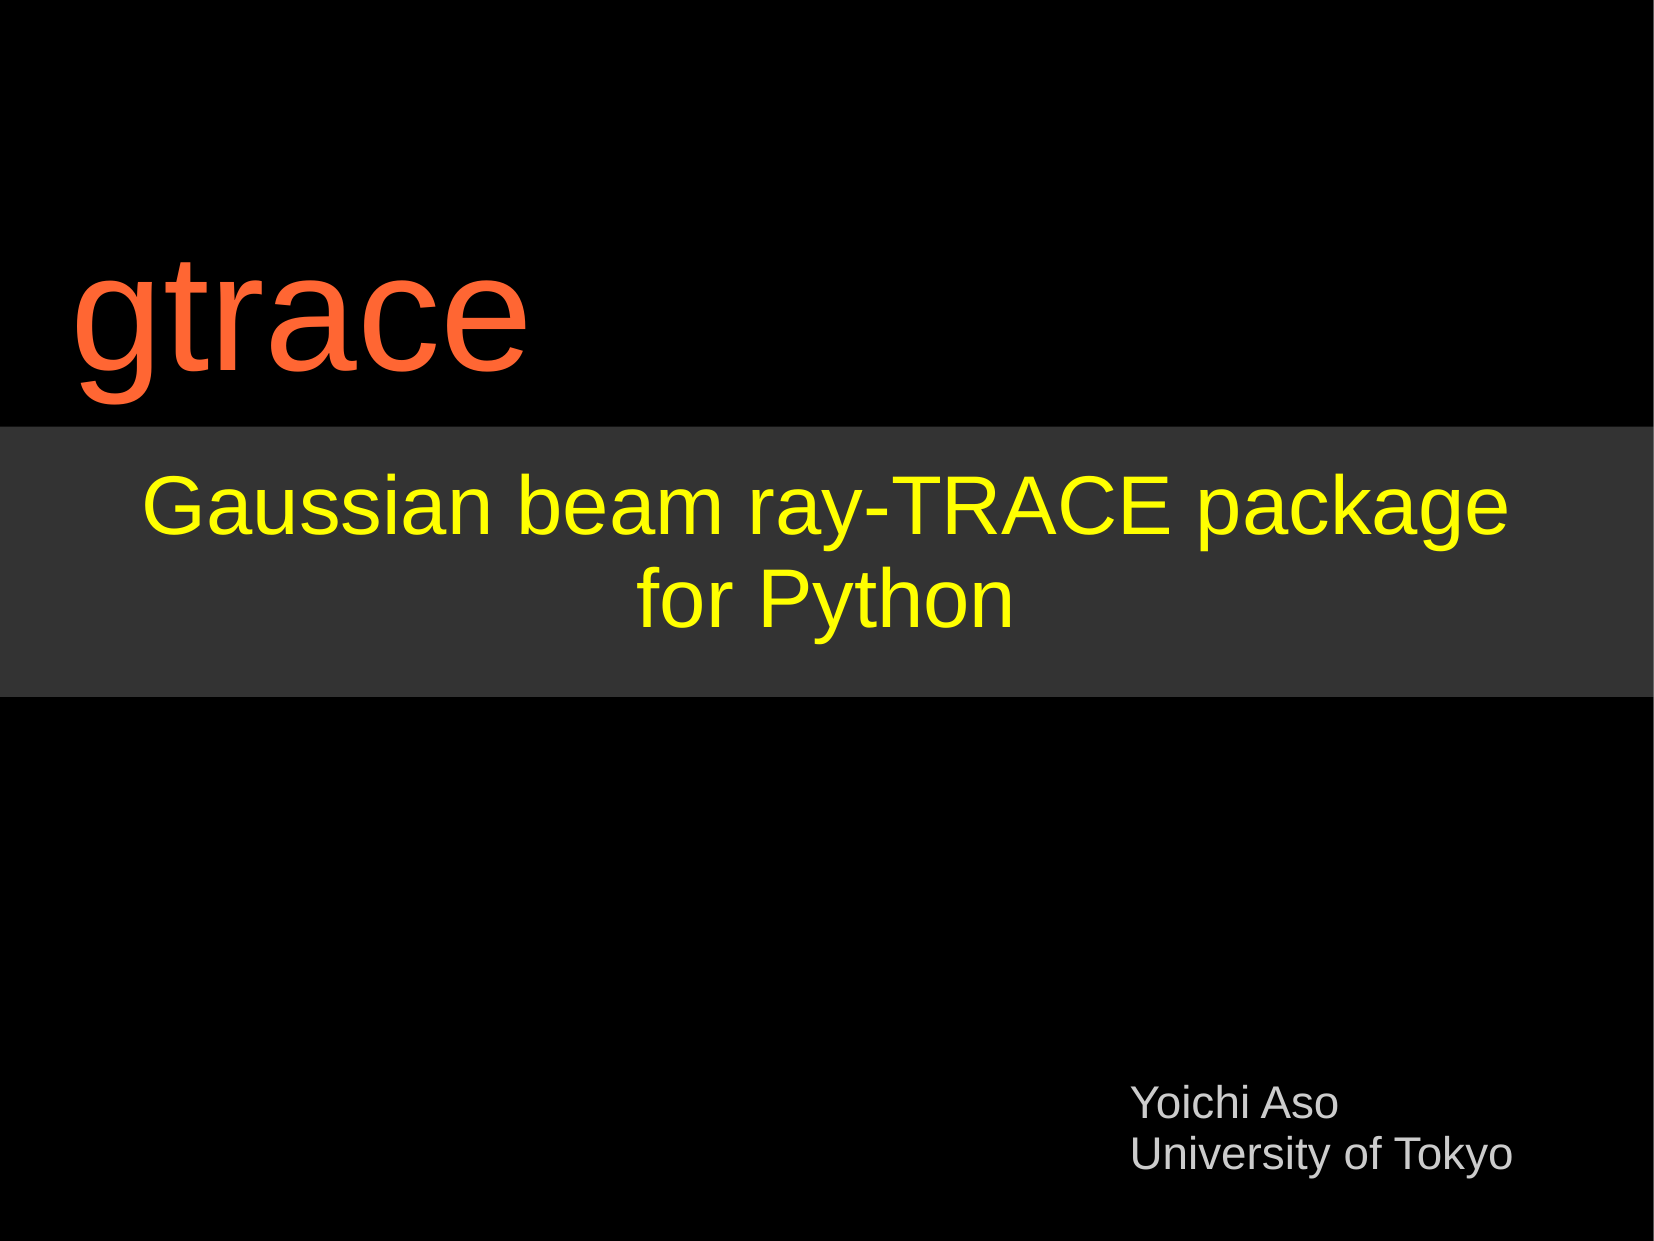

gtrace
Gaussian beam ray-TRACE package
for Python
Yoichi Aso
University of Tokyo